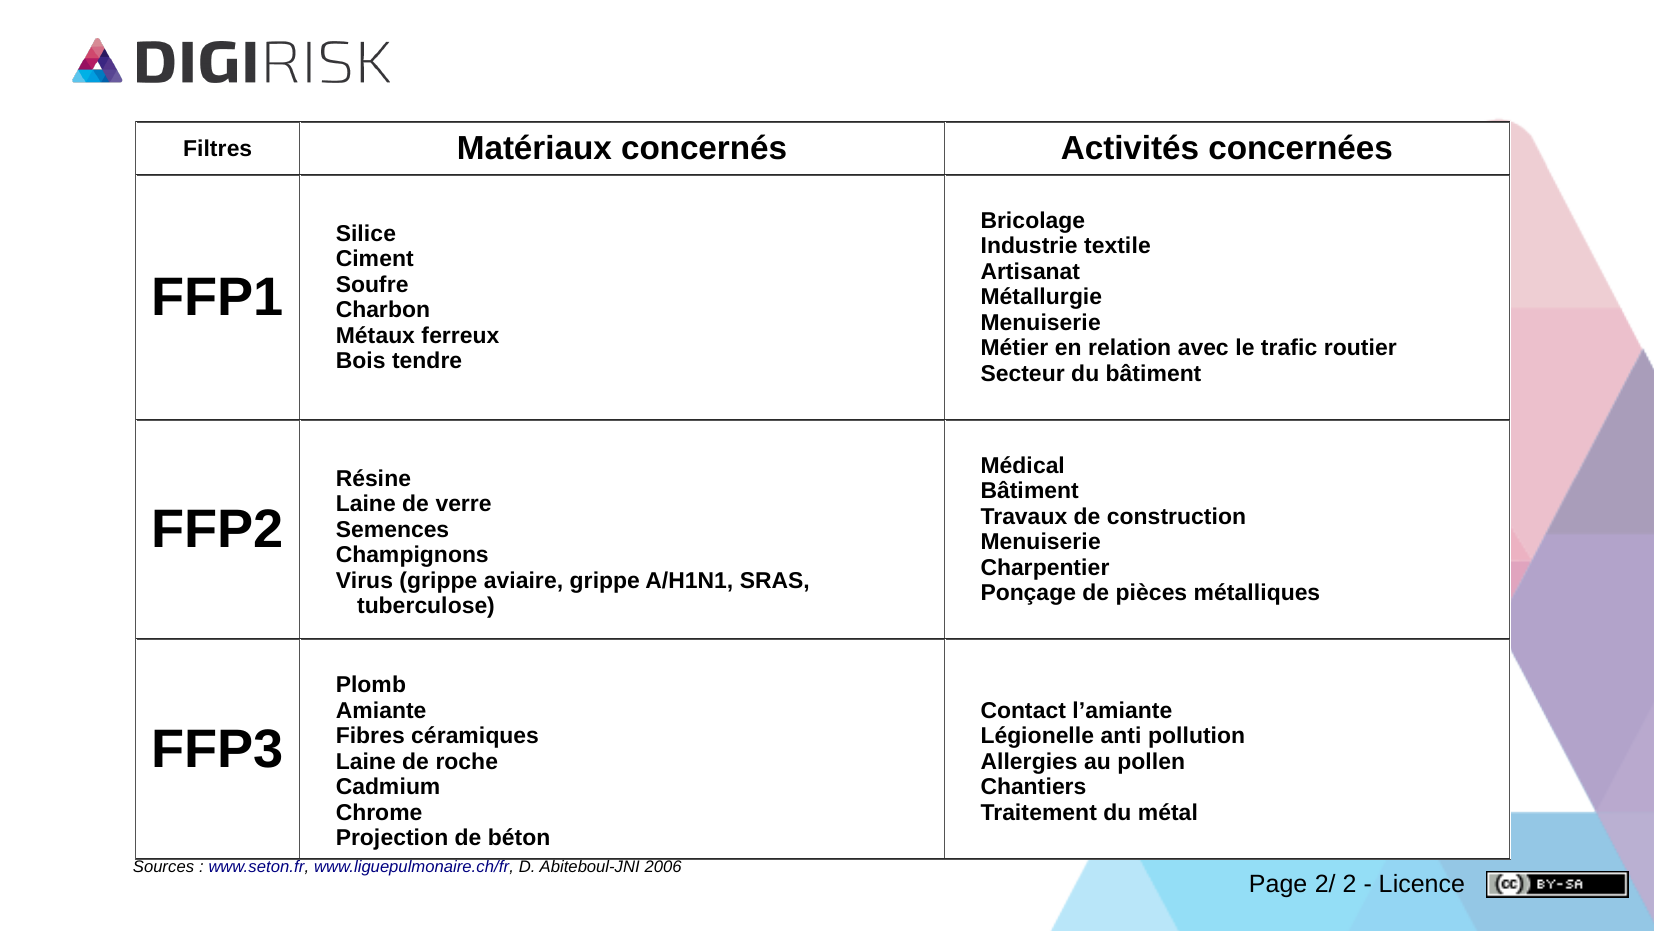

| Filtres | Matériaux concernés | Activités concernées |
| --- | --- | --- |
| FFP1 | Silice Ciment Soufre Charbon Métaux ferreux Bois tendre | Bricolage Industrie textile Artisanat Métallurgie Menuiserie Métier en relation avec le trafic routier Secteur du bâtiment |
| FFP2 | Résine Laine de verre Semences Champignons Virus (grippe aviaire, grippe A/H1N1, SRAS, tuberculose) | Médical Bâtiment Travaux de construction Menuiserie Charpentier Ponçage de pièces métalliques |
| FFP3 | Plomb Amiante Fibres céramiques Laine de roche Cadmium Chrome Projection de béton | Contact l’amiante Légionelle anti pollution Allergies au pollen Chantiers Traitement du métal |
Sources : www.seton.fr, www.liguepulmonaire.ch/fr, D. Abiteboul-JNI 2006